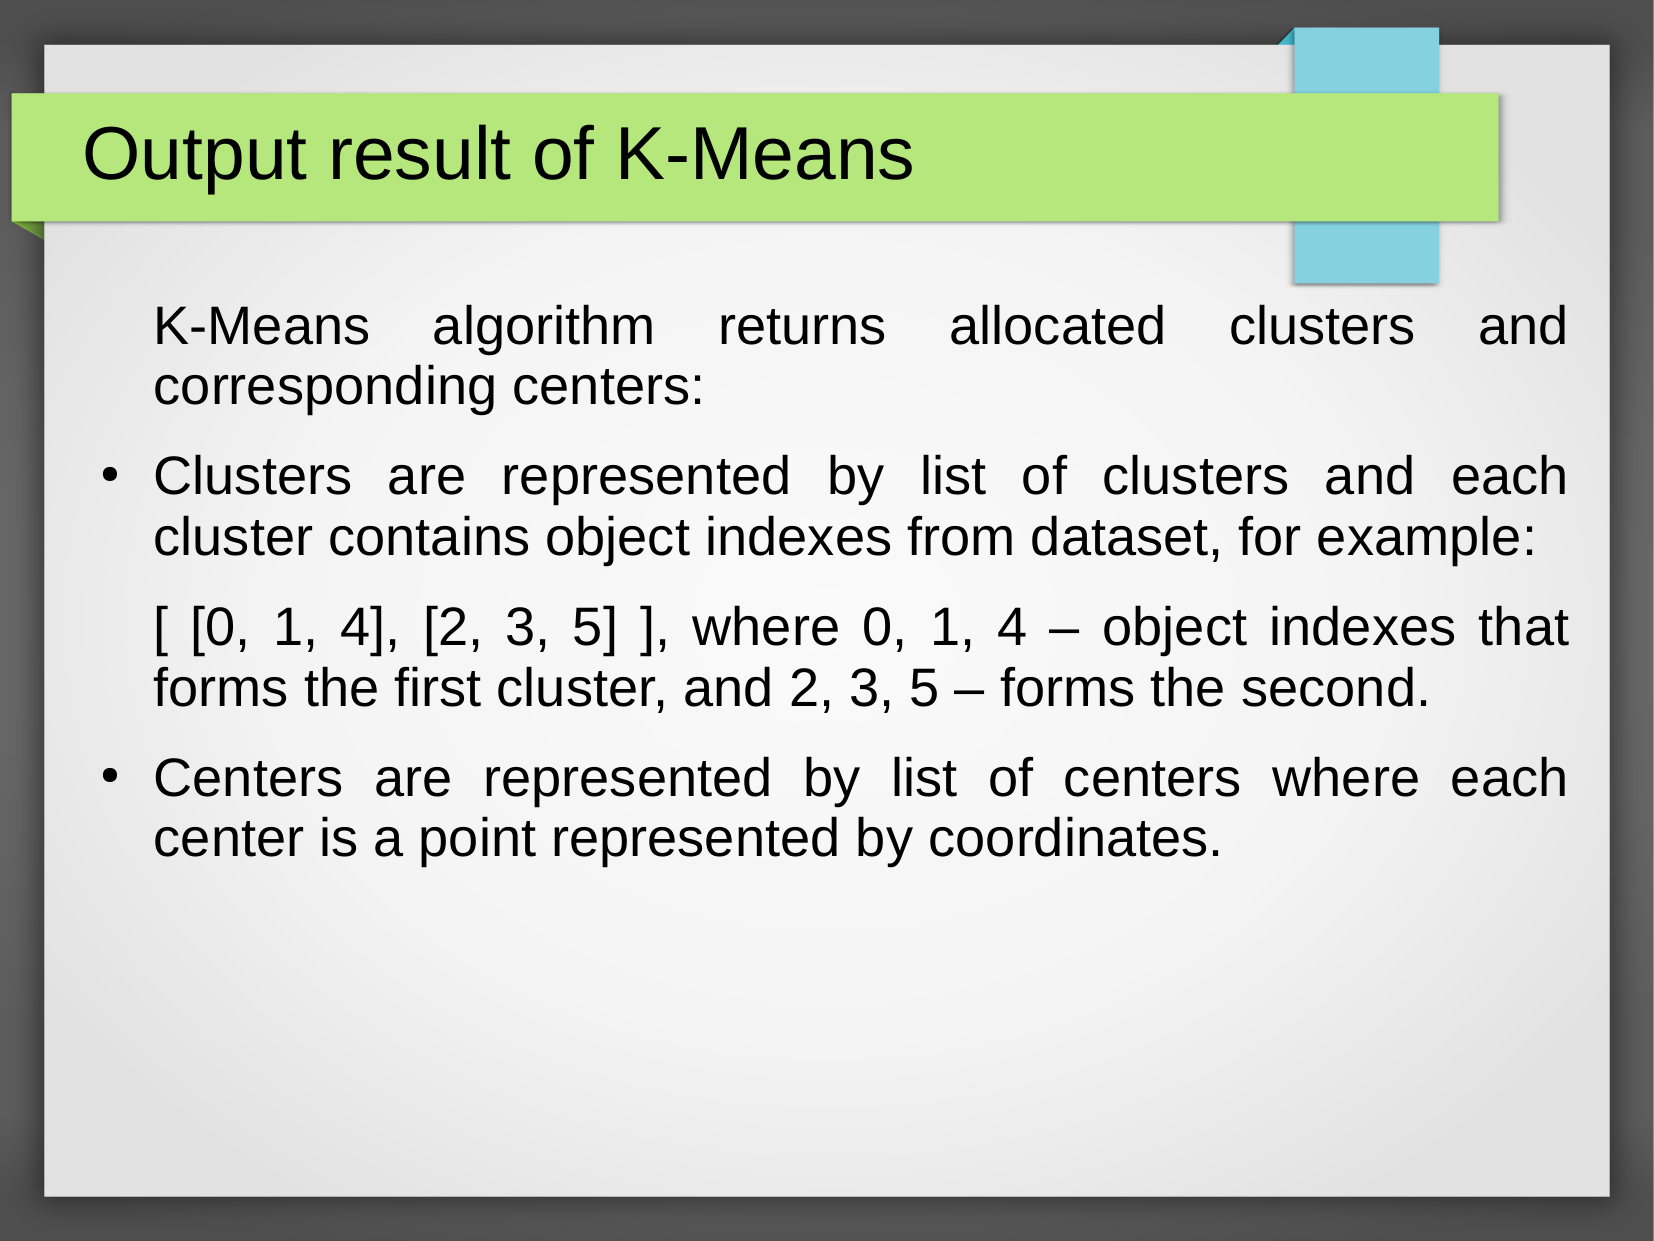

# Output result of K-Means
K-Means algorithm returns allocated clusters and corresponding centers:
Clusters are represented by list of clusters and each cluster contains object indexes from dataset, for example:
[ [0, 1, 4], [2, 3, 5] ], where 0, 1, 4 – object indexes that forms the first cluster, and 2, 3, 5 – forms the second.
Centers are represented by list of centers where each center is a point represented by coordinates.